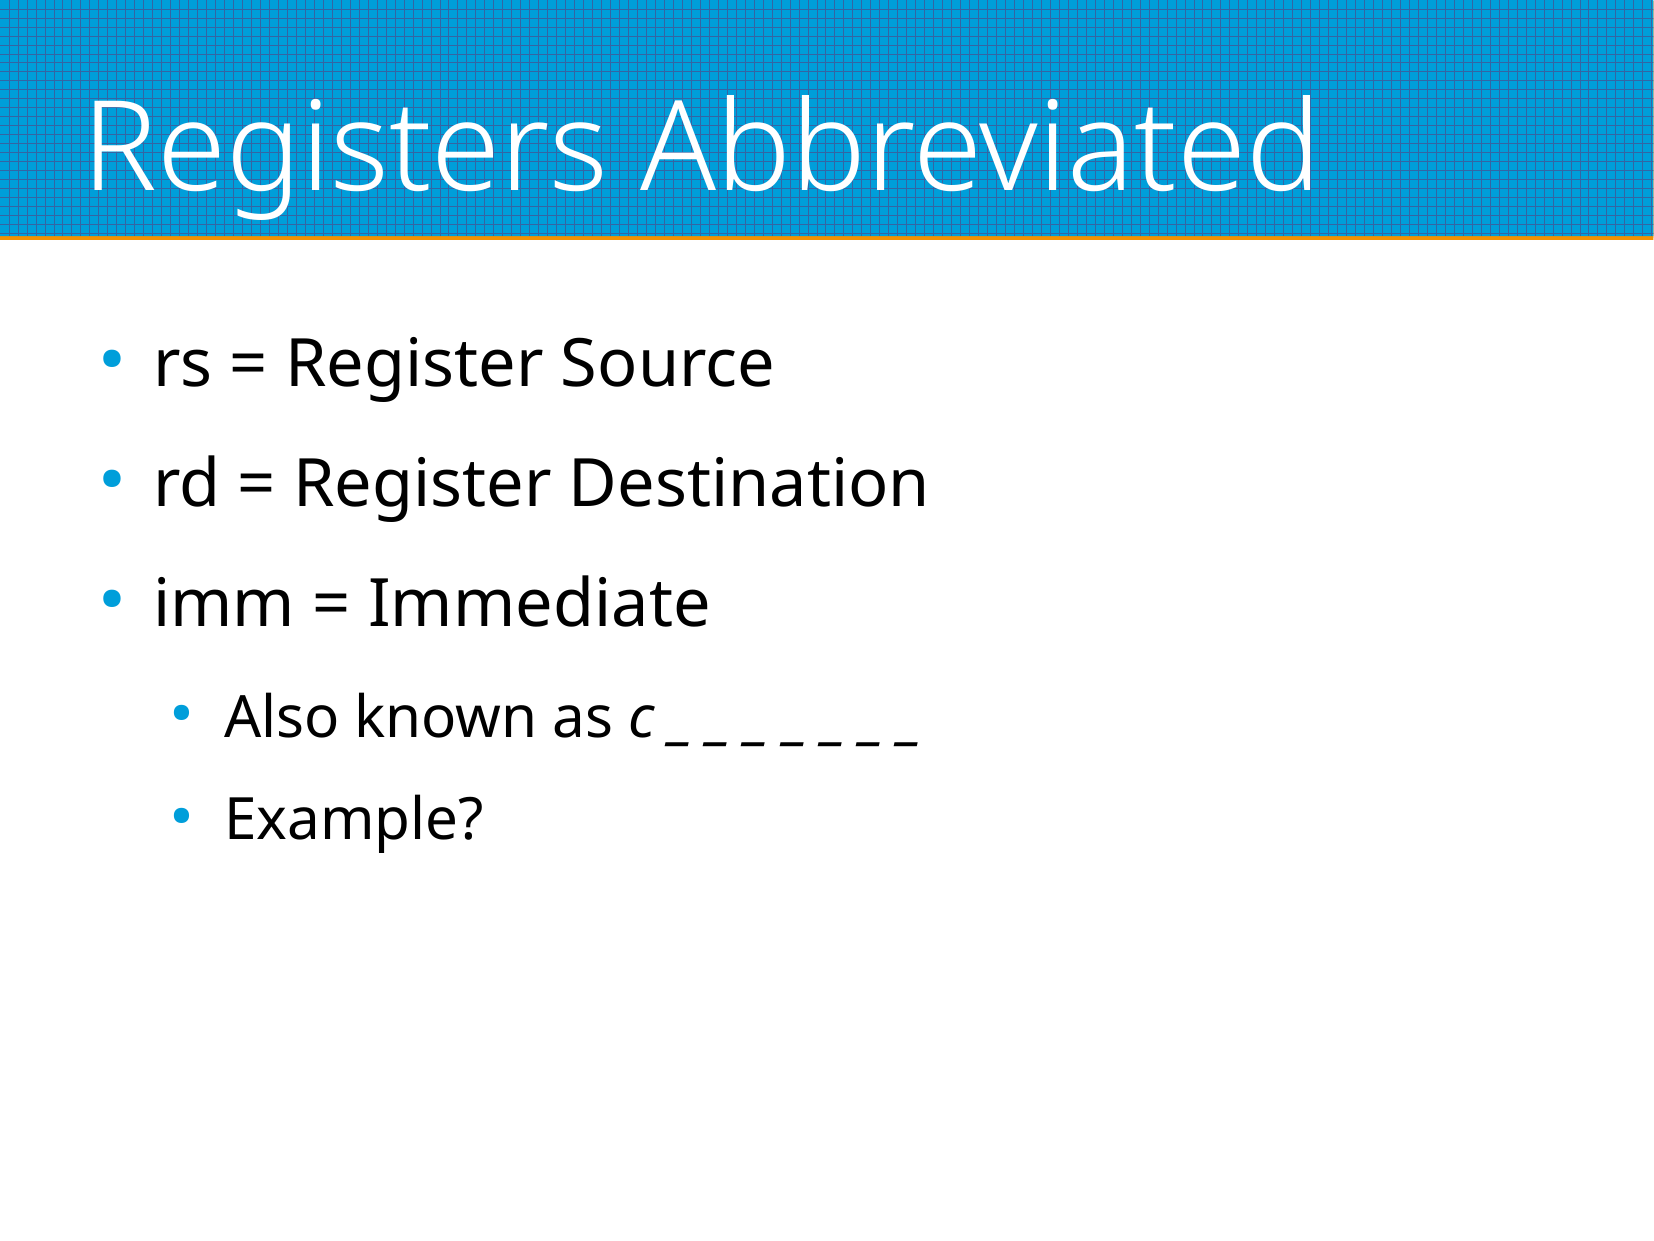

# Registers Abbreviated
rs = Register Source
rd = Register Destination
imm = Immediate
Also known as c _ _ _ _ _ _ _
Example?